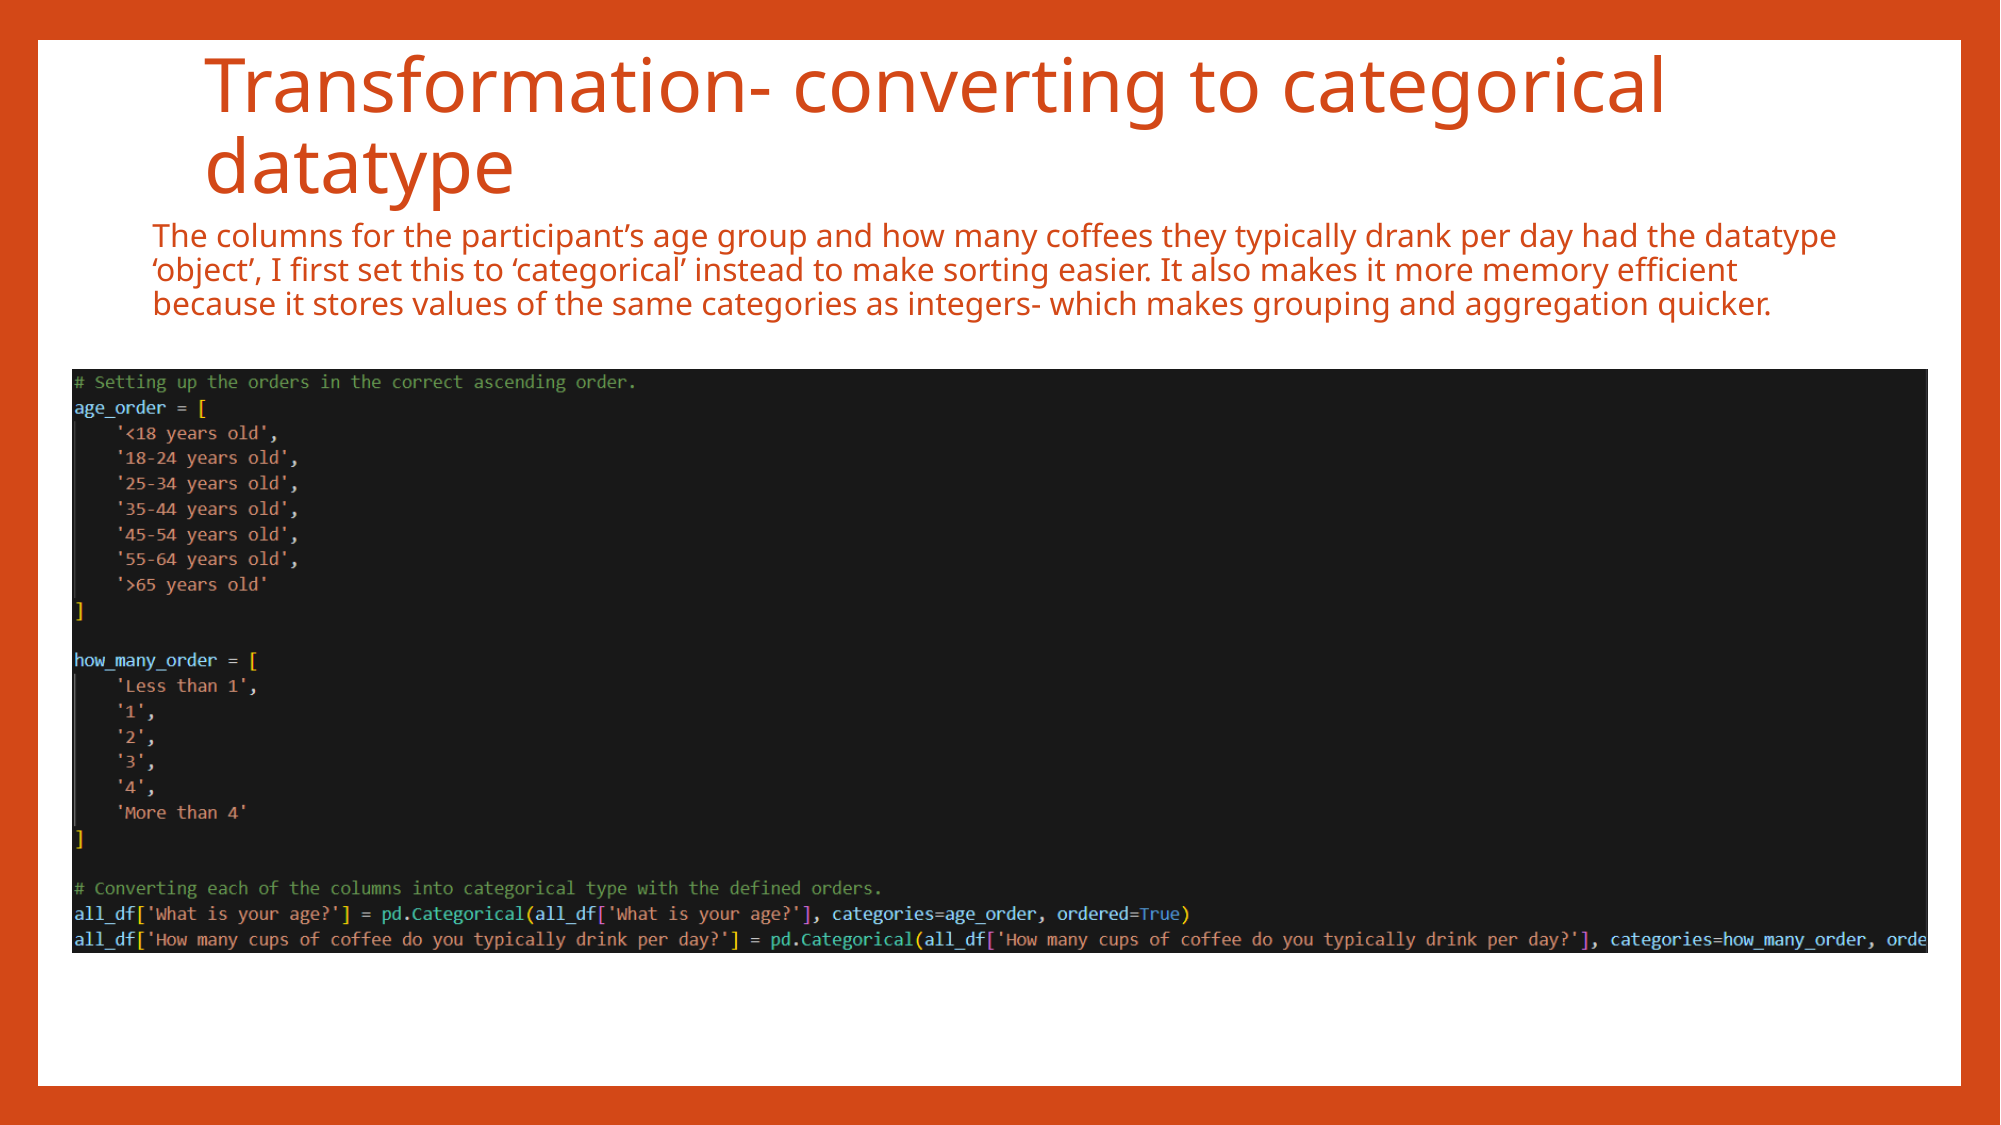

# Transformation- converting to categorical datatype
The columns for the participant’s age group and how many coffees they typically drank per day had the datatype ‘object’, I first set this to ‘categorical’ instead to make sorting easier. It also makes it more memory efficient because it stores values of the same categories as integers- which makes grouping and aggregation quicker.